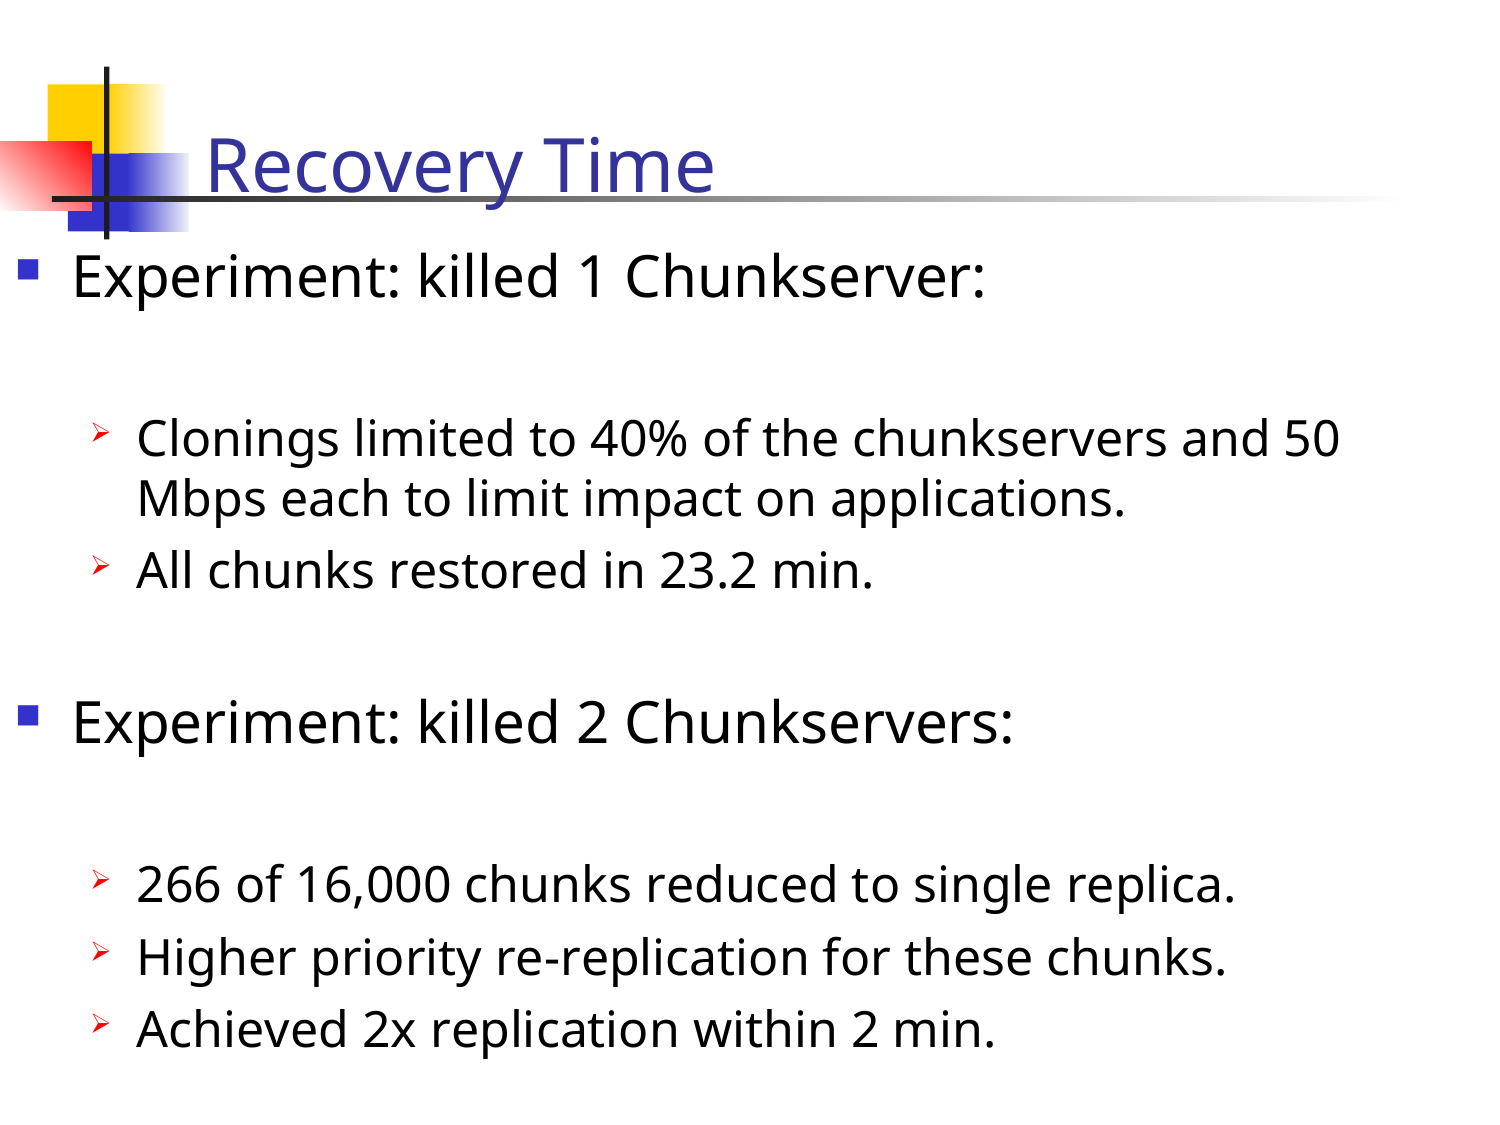

Recovery Time
Experiment: killed 1 Chunkserver:
Clonings limited to 40% of the chunkservers and 50 Mbps each to limit impact on applications.
All chunks restored in 23.2 min.
Experiment: killed 2 Chunkservers:
266 of 16,000 chunks reduced to single replica.
Higher priority re-replication for these chunks.
Achieved 2x replication within 2 min.